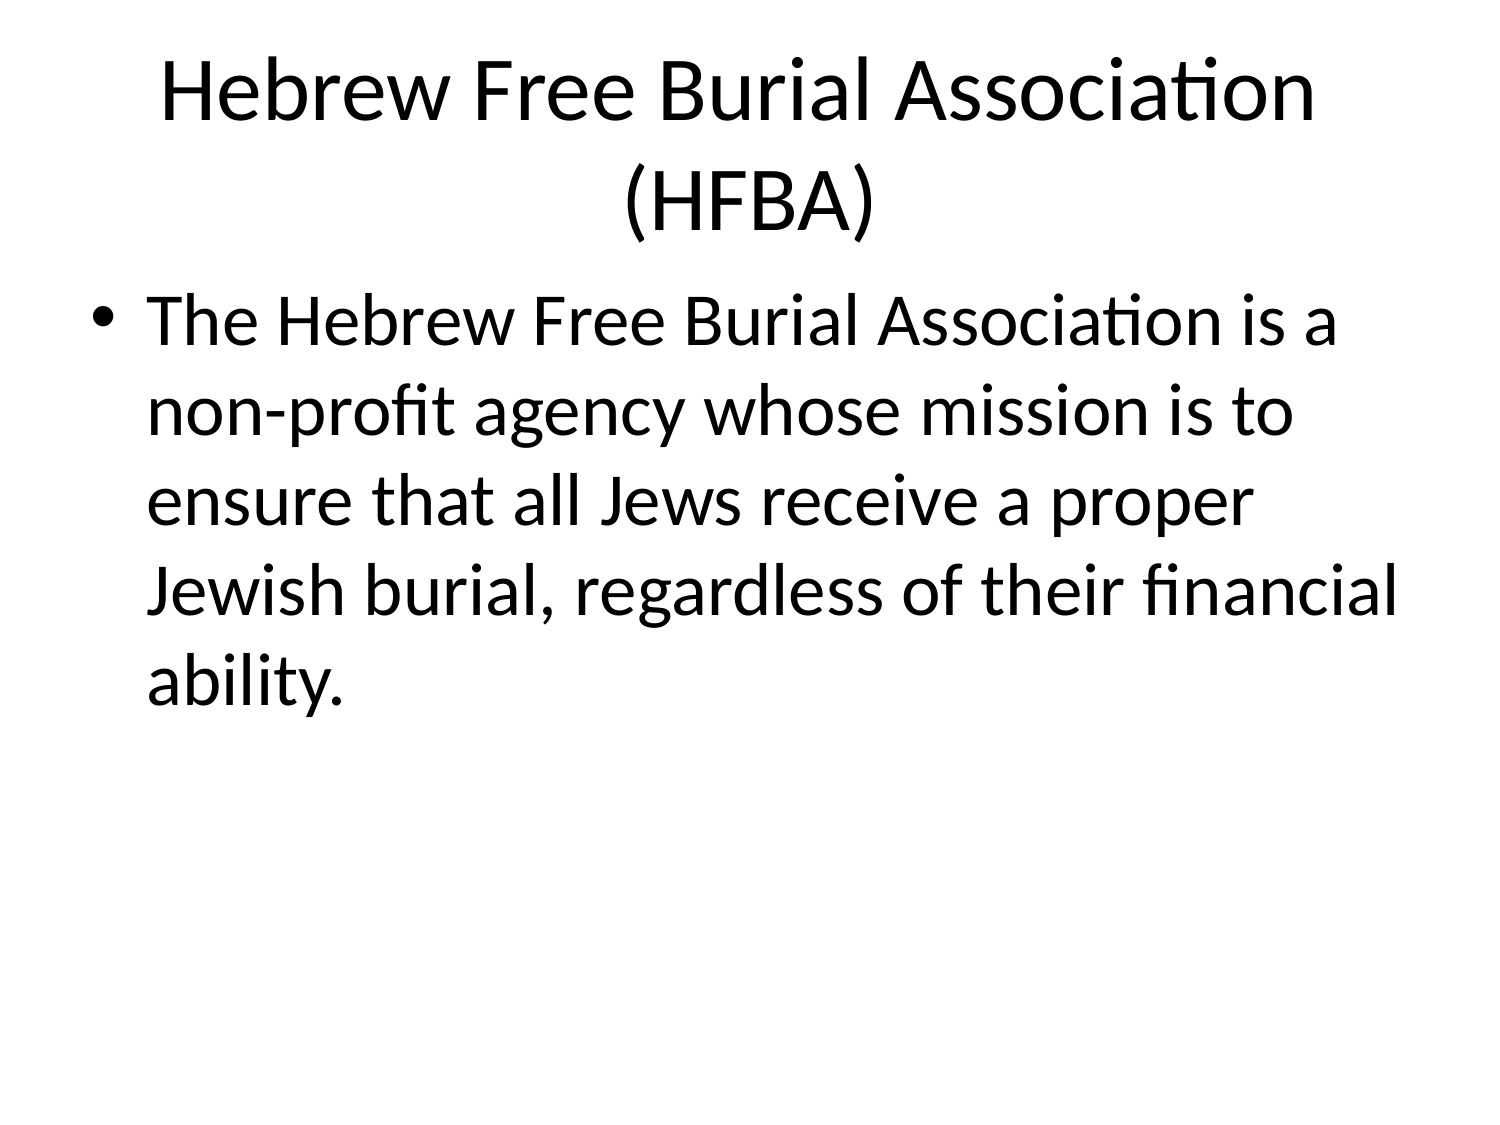

# Hebrew Free Burial Association (HFBA)
The Hebrew Free Burial Association is a non-profit agency whose mission is to ensure that all Jews receive a proper Jewish burial, regardless of their financial ability.